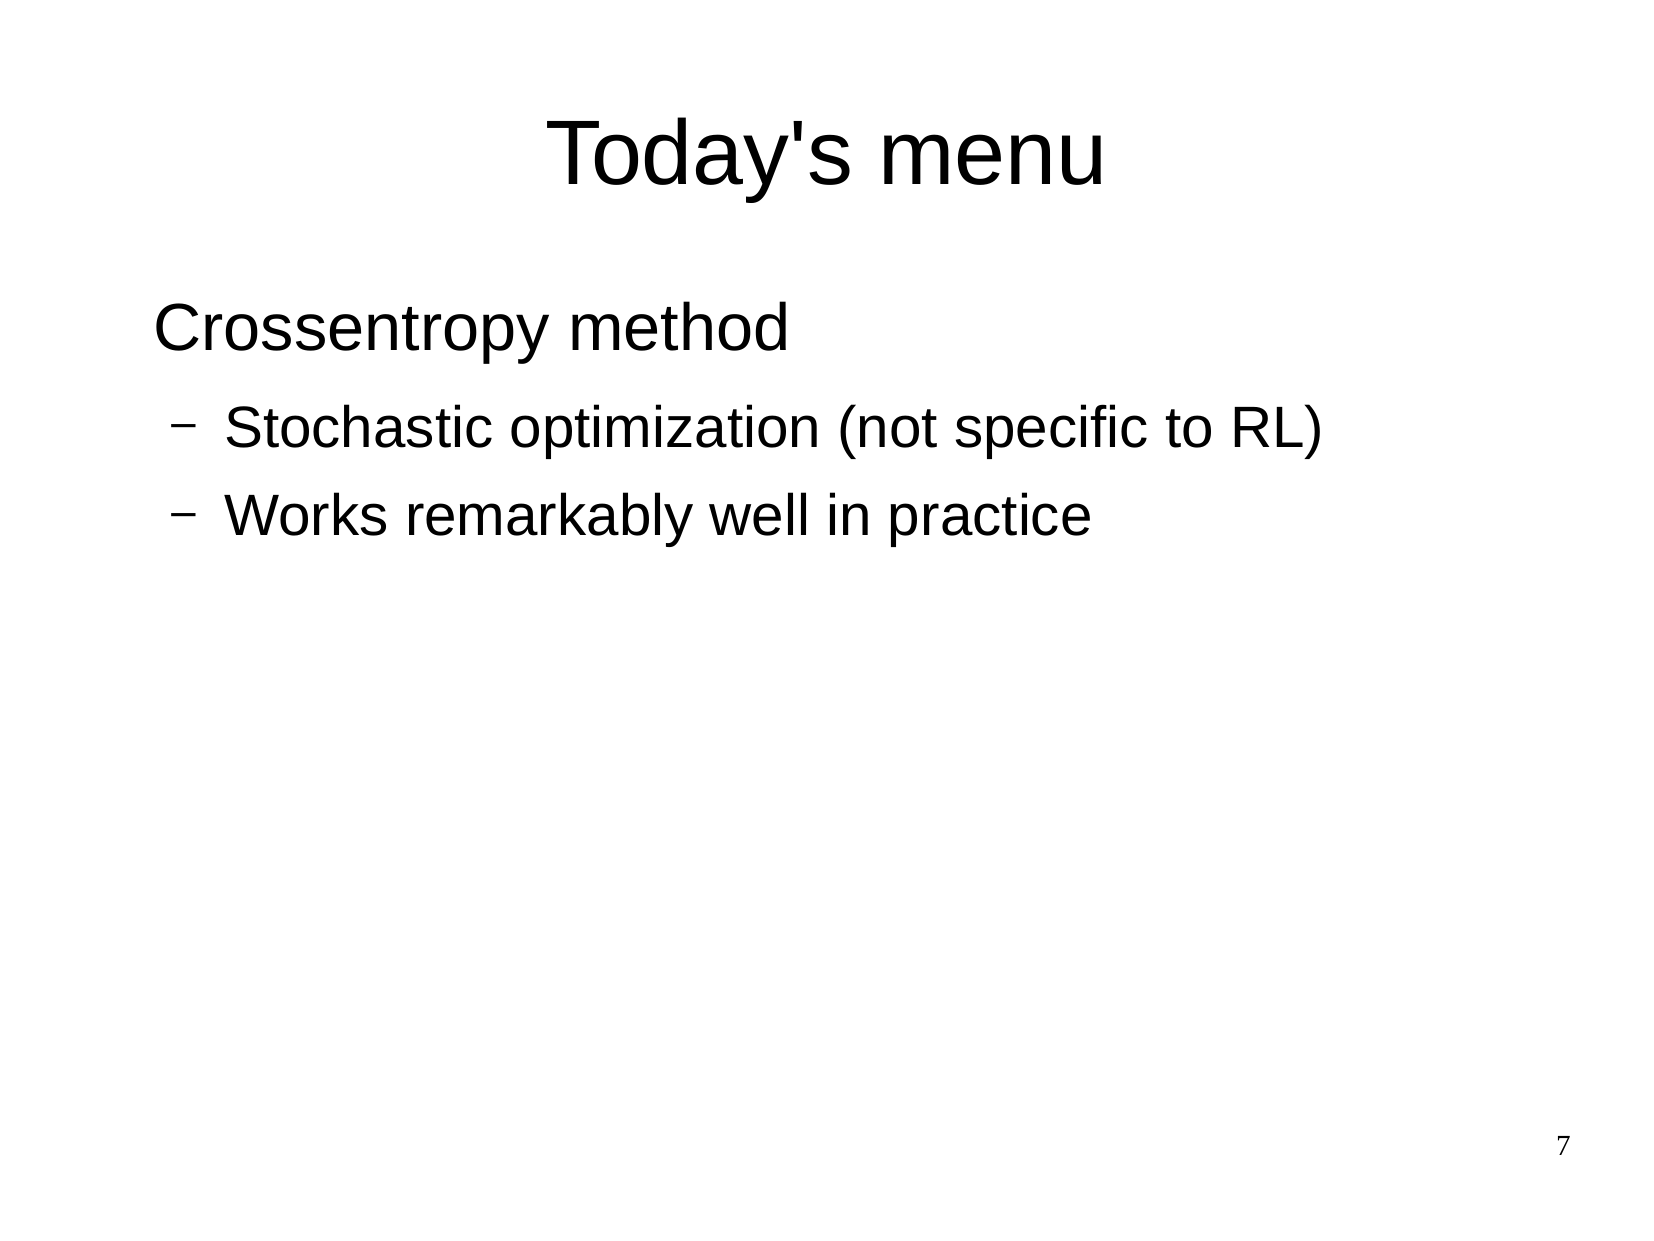

# Today's menu
Crossentropy method
Stochastic optimization (not specific to RL)
Works remarkably well in practice
7